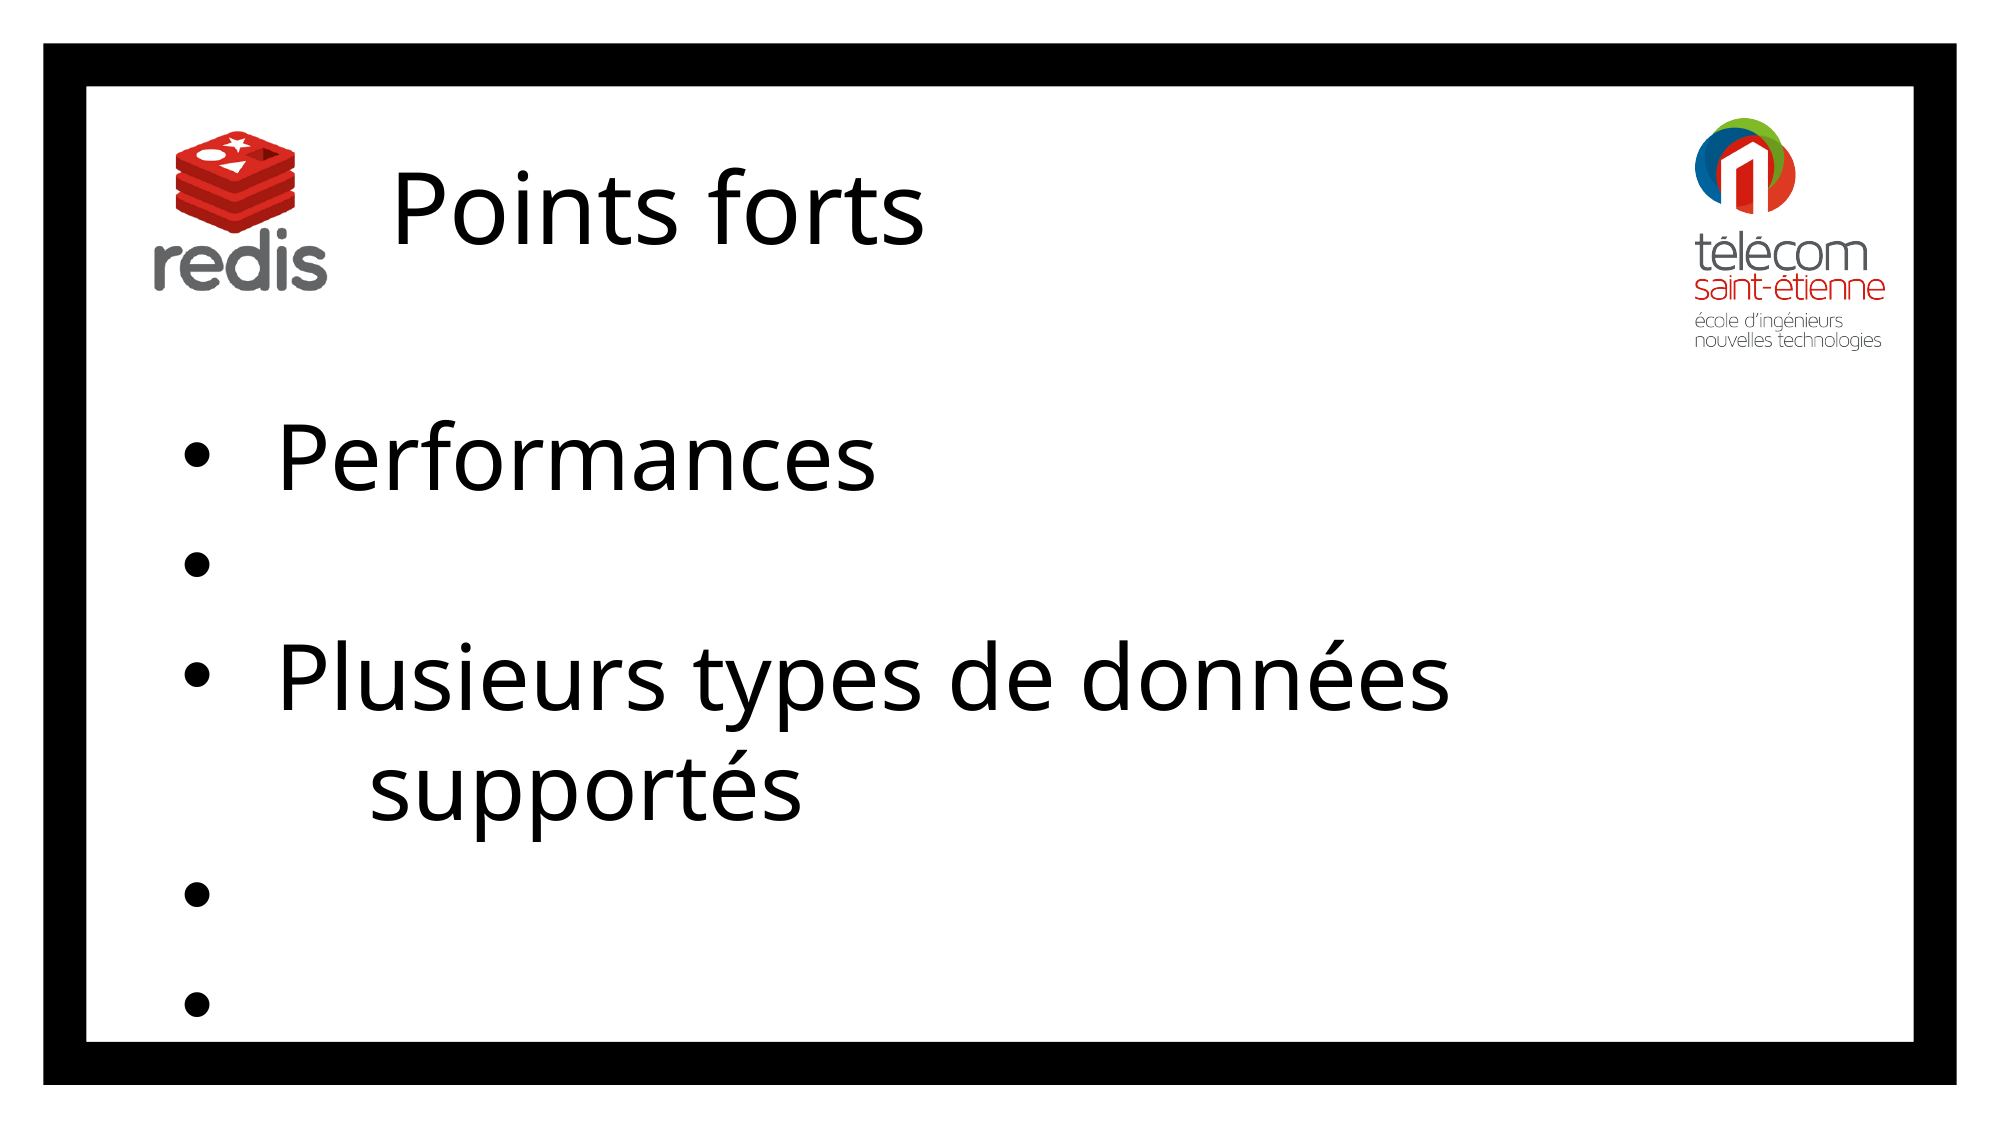

# Points forts
Performances
Plusieurs types de données supportés